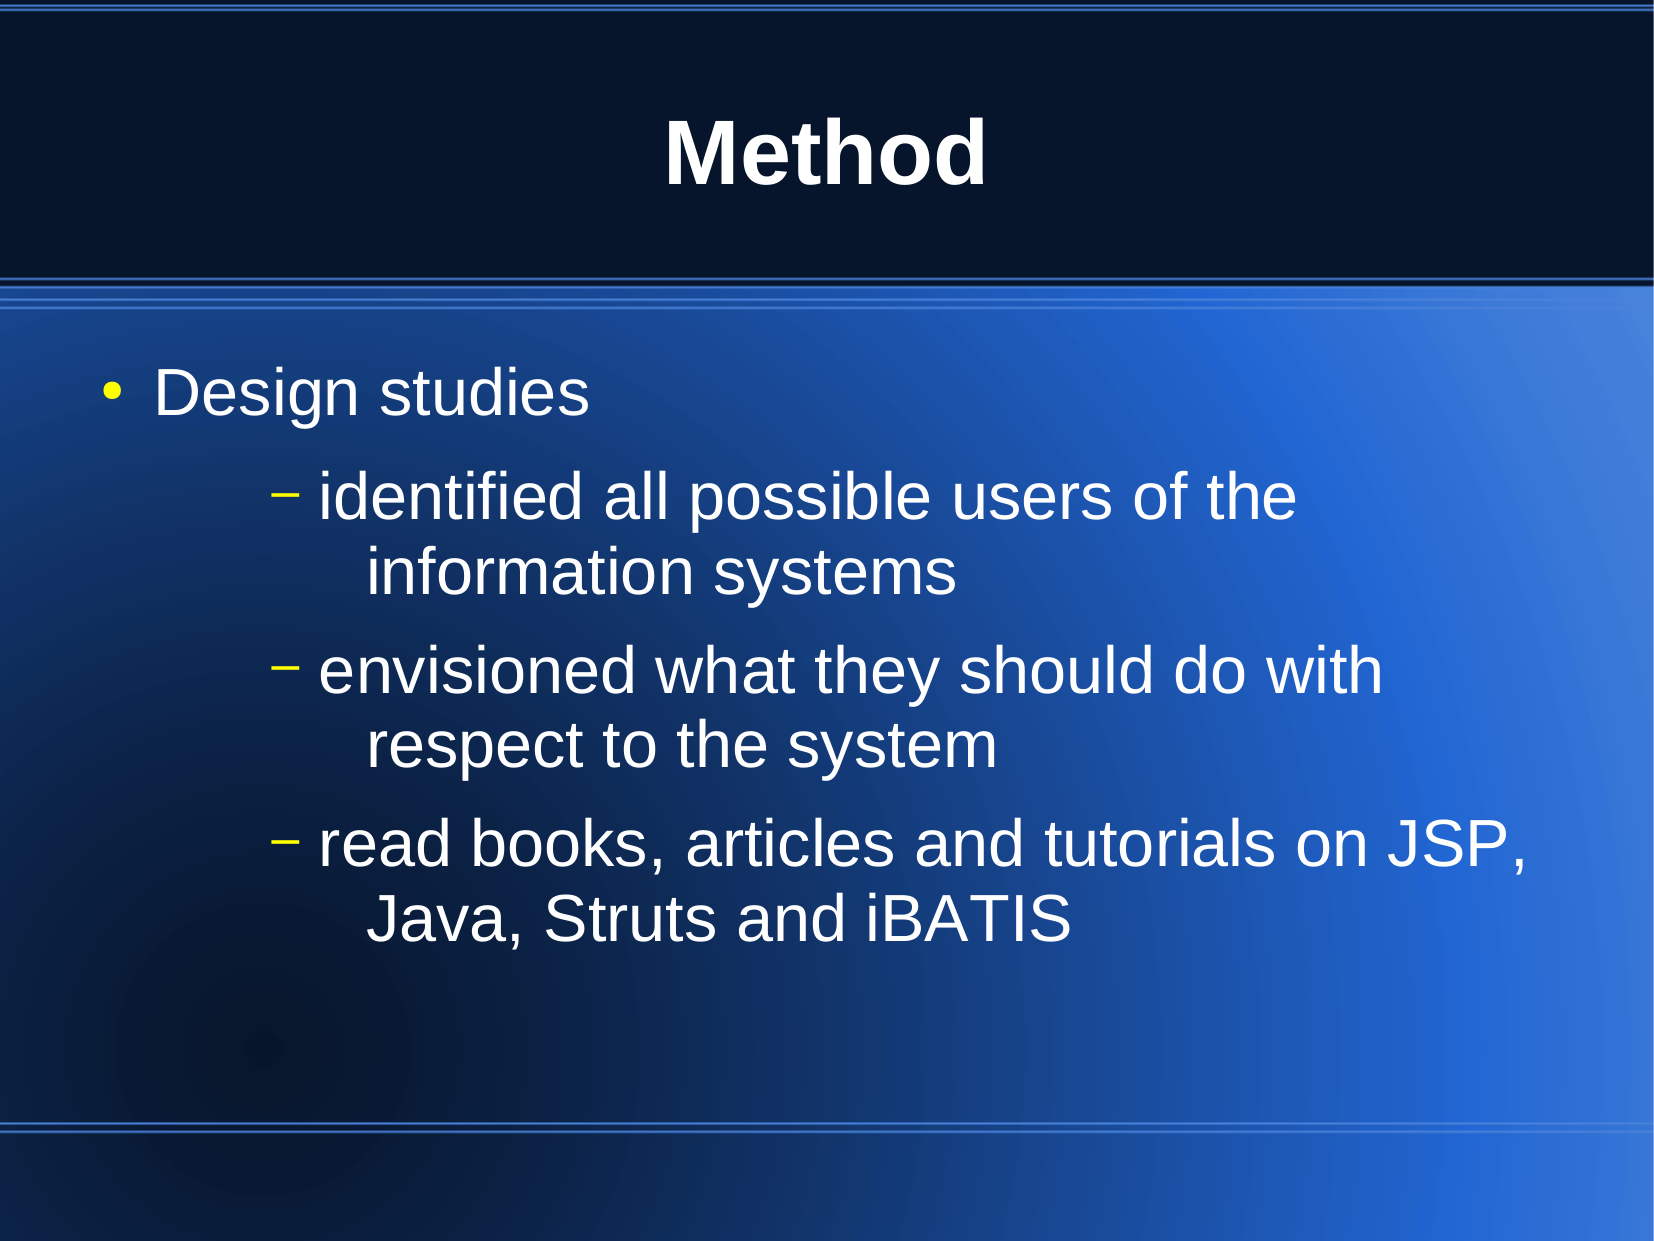

# Method
Design studies
identified all possible users of the information systems
envisioned what they should do with respect to the system
read books, articles and tutorials on JSP, Java, Struts and iBATIS